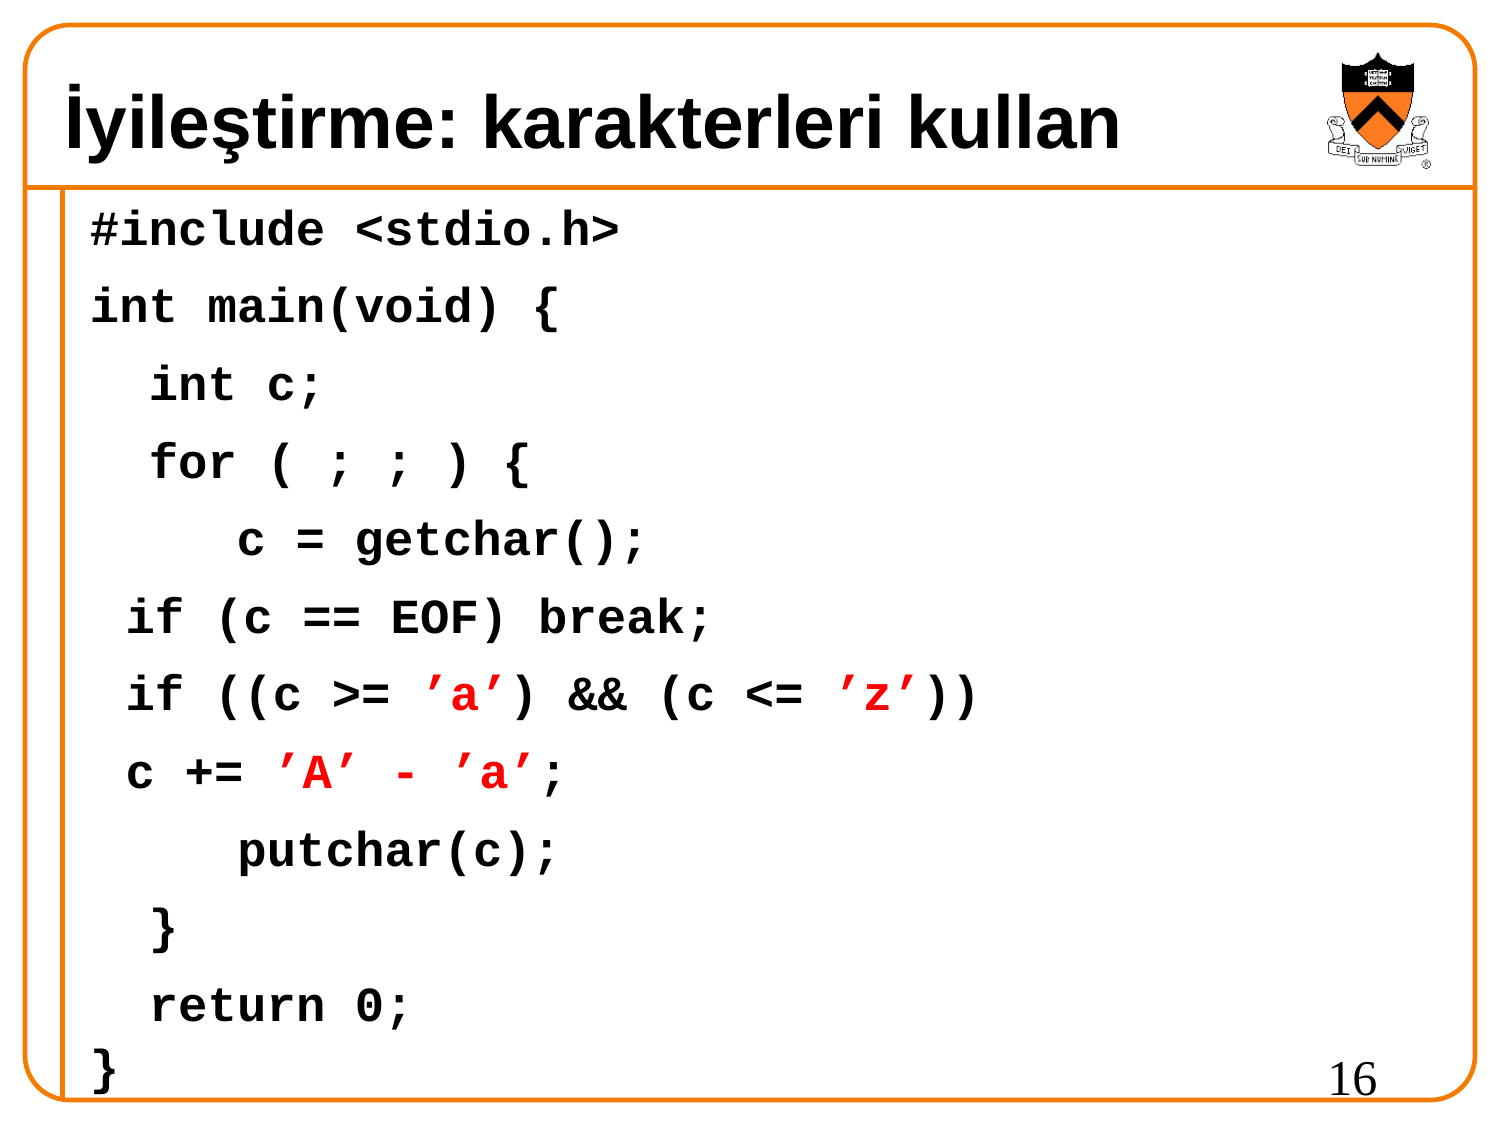

İyileştirme: karakterleri kullan
# #include <stdio.h>
int main(void) {
 int c;
 for ( ; ; ) {
 	c = getchar();
		if (c == EOF) break;
		if ((c >= ’a’) && (c <= ’z’))
			c += ’A’ - ’a’;
 putchar(c);
 }
 return 0;
}
16